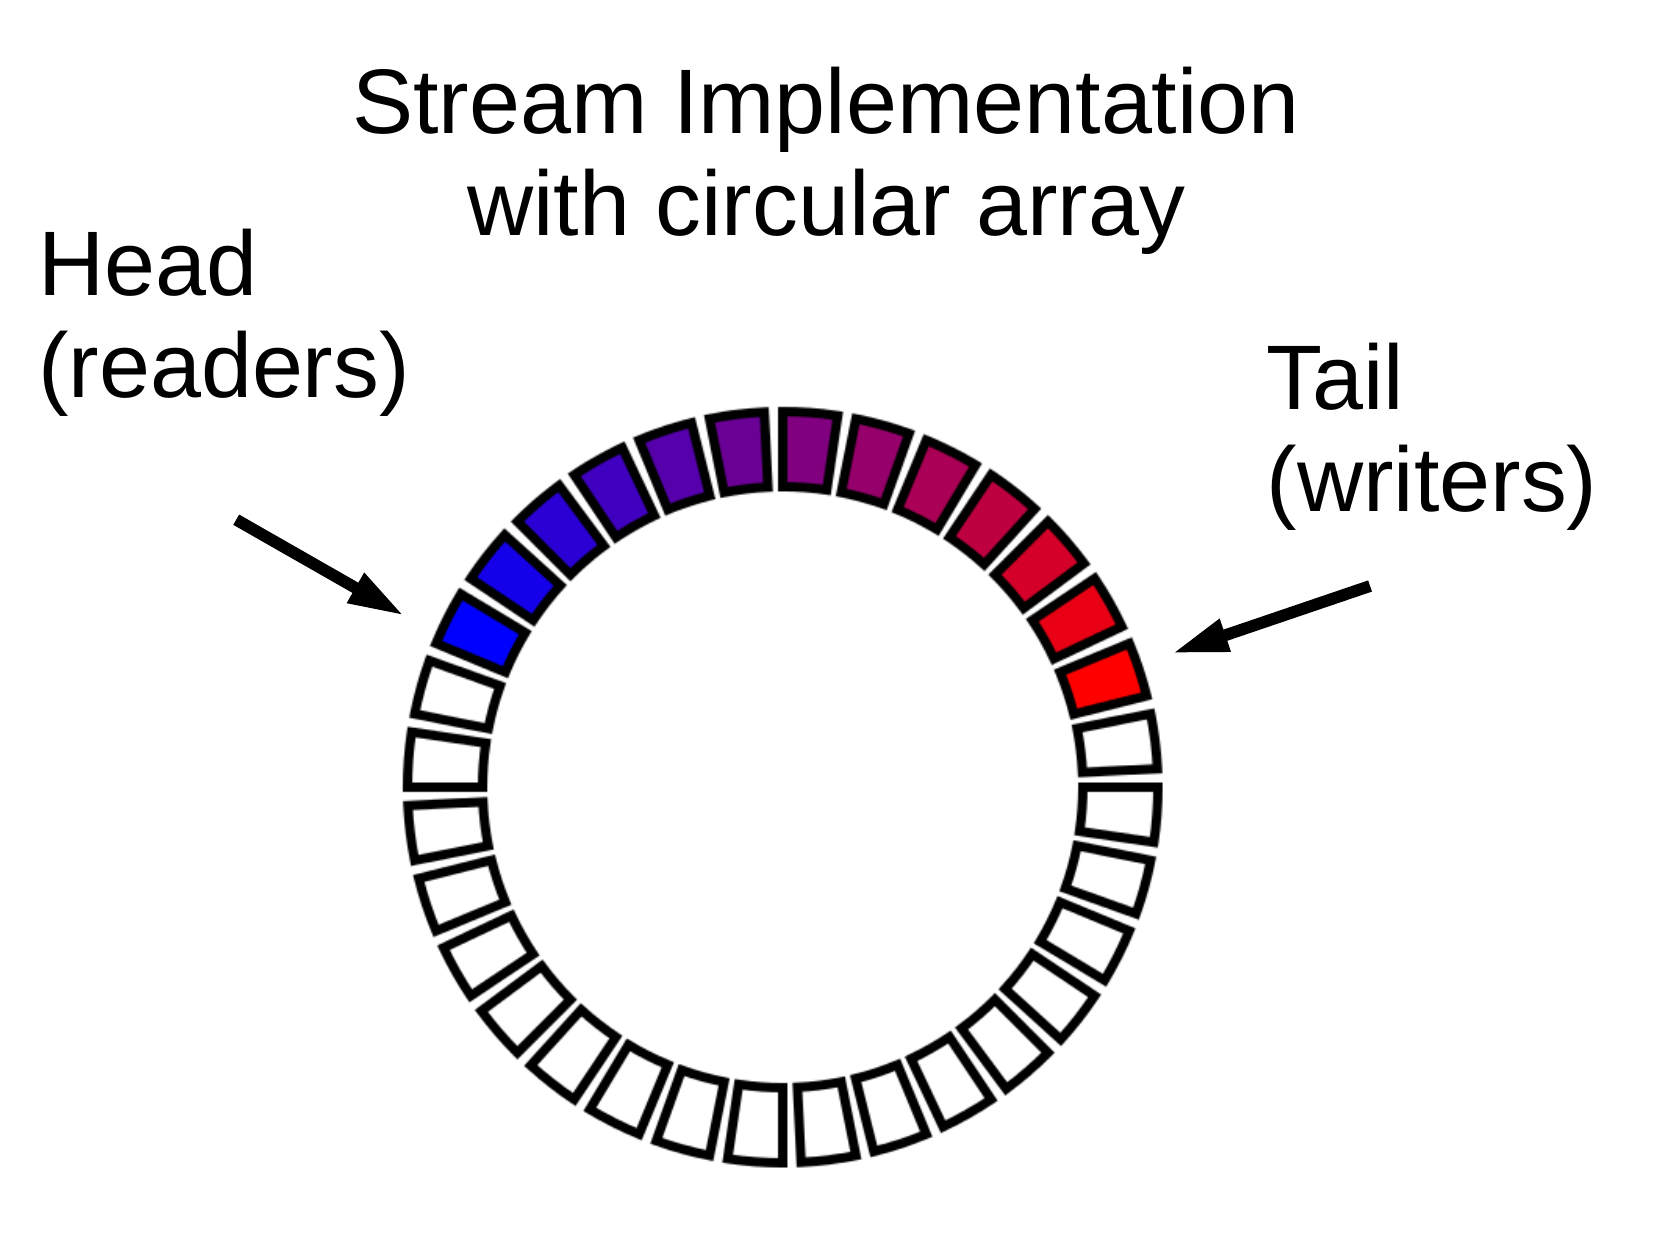

# Stream Implementation with circular array
Head
(readers)
Tail
(writers)